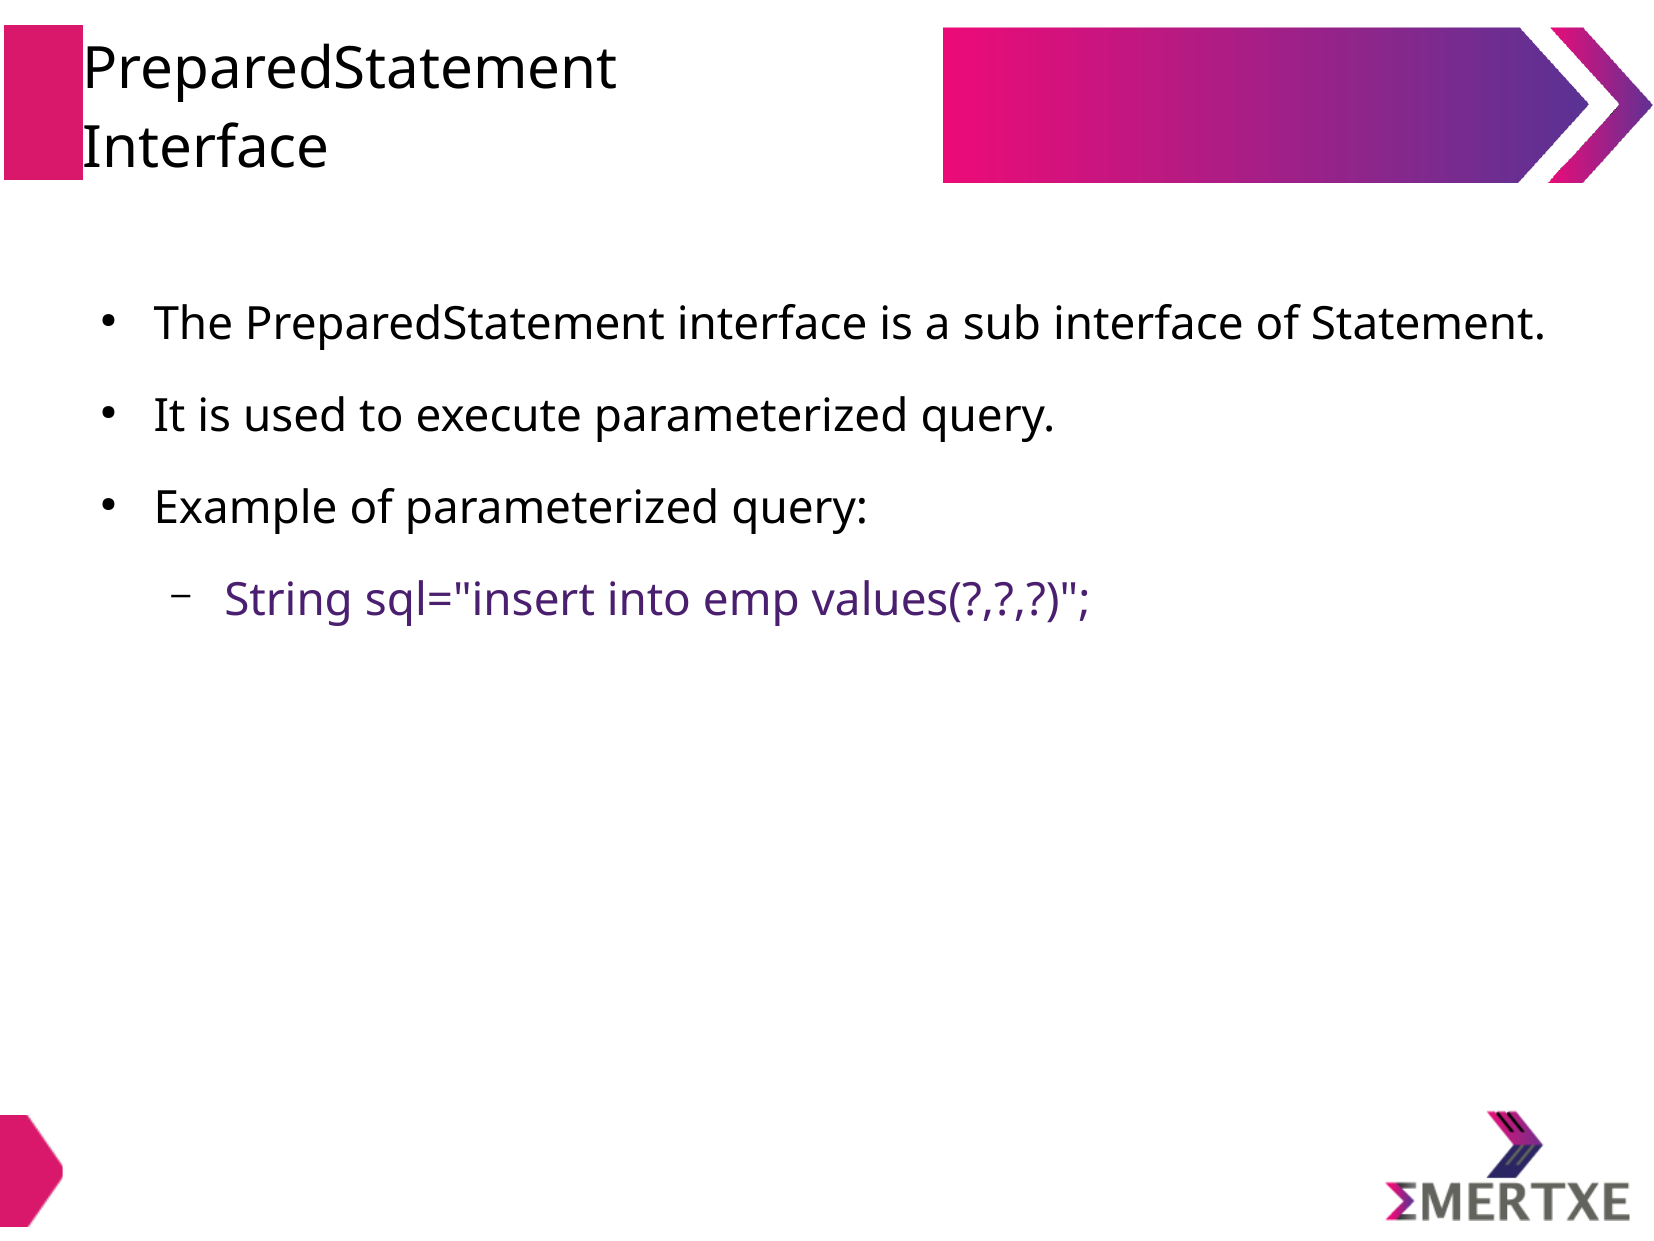

# PreparedStatement Interface
The PreparedStatement interface is a sub interface of Statement.
It is used to execute parameterized query.
Example of parameterized query:
String sql="insert into emp values(?,?,?)";